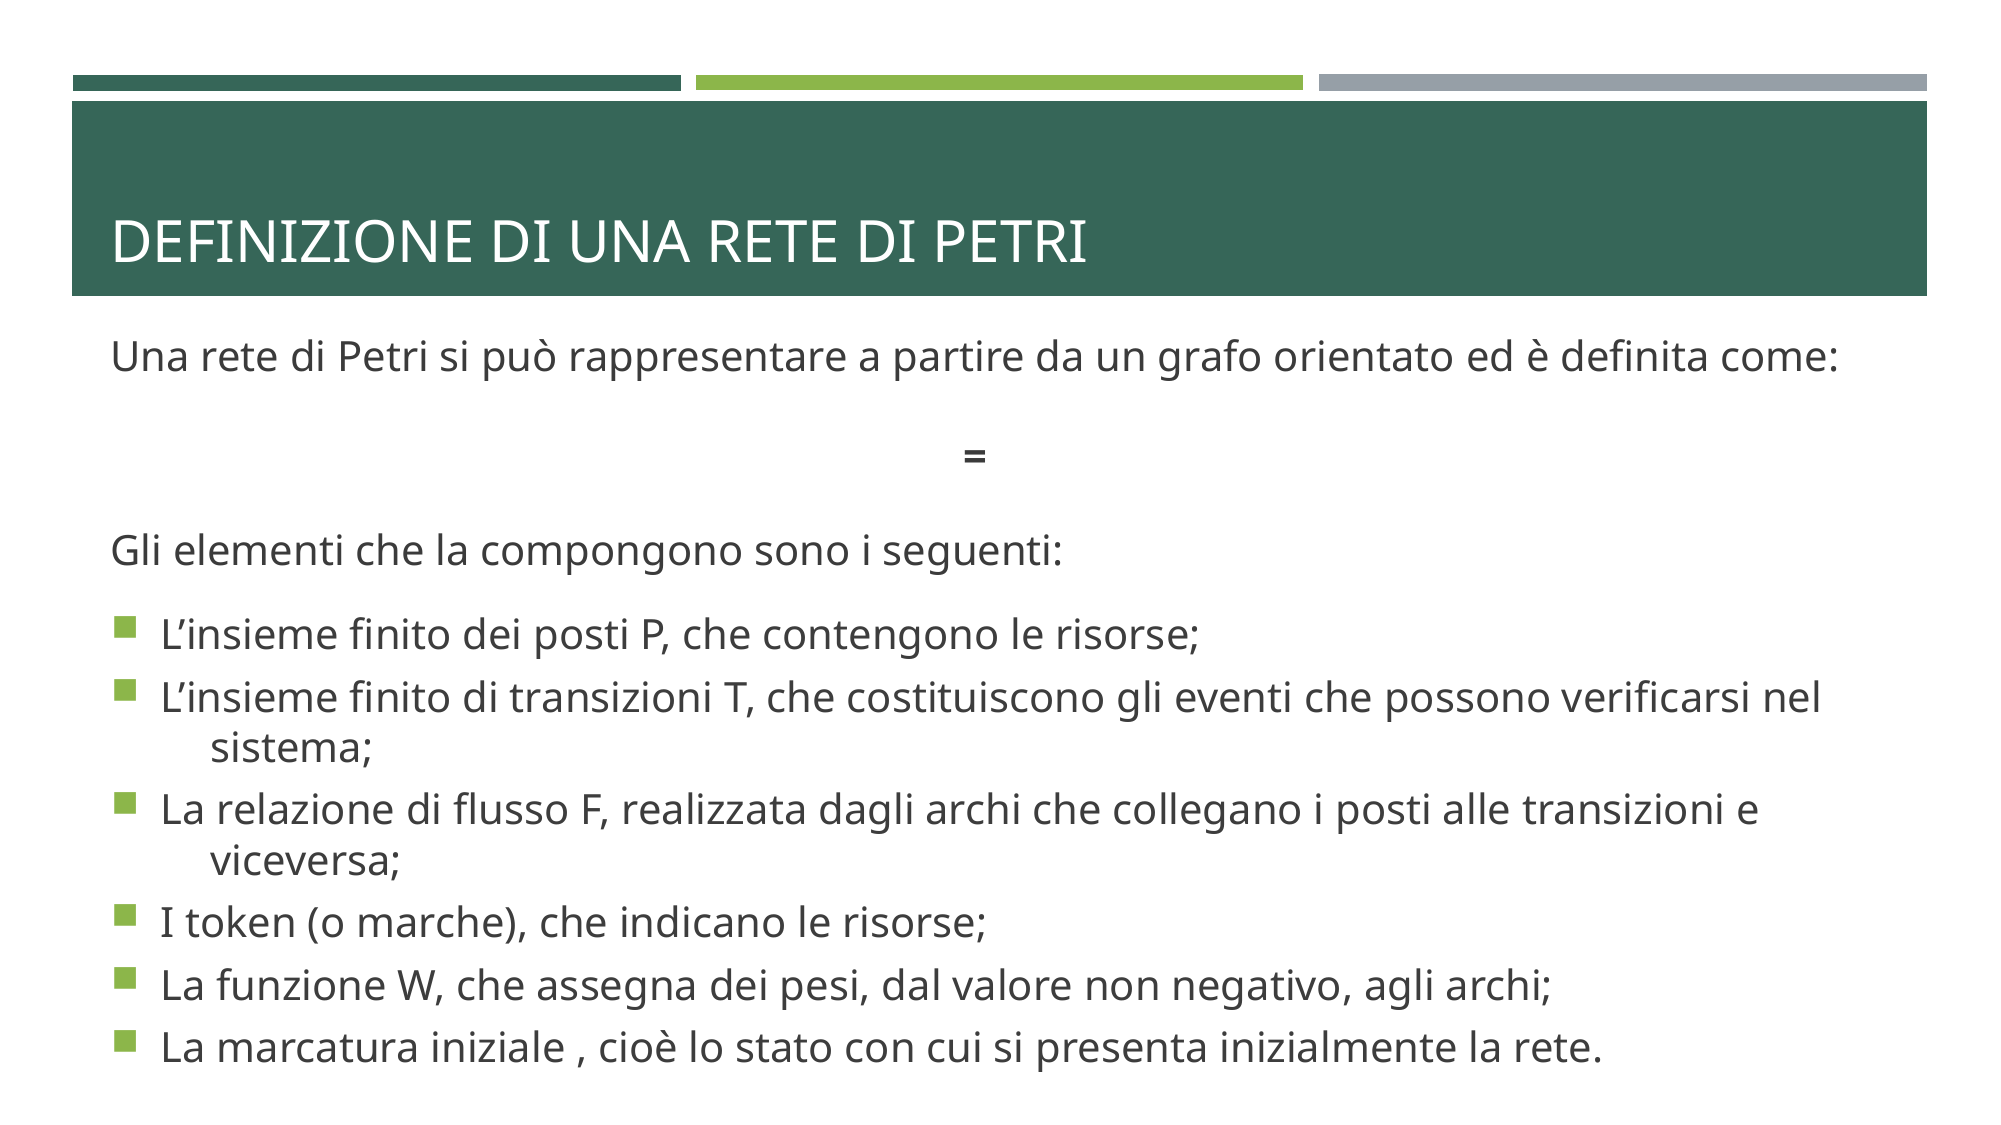

# definizione di una rete di petri
Una rete di Petri si può rappresentare a partire da un grafo orientato ed è definita come:
 =
Gli elementi che la compongono sono i seguenti:
L’insieme finito dei posti P, che contengono le risorse;
L’insieme finito di transizioni T, che costituiscono gli eventi che possono verificarsi nel sistema;
La relazione di flusso F, realizzata dagli archi che collegano i posti alle transizioni e viceversa;
I token (o marche), che indicano le risorse;
La funzione W, che assegna dei pesi, dal valore non negativo, agli archi;
La marcatura iniziale , cioè lo stato con cui si presenta inizialmente la rete.